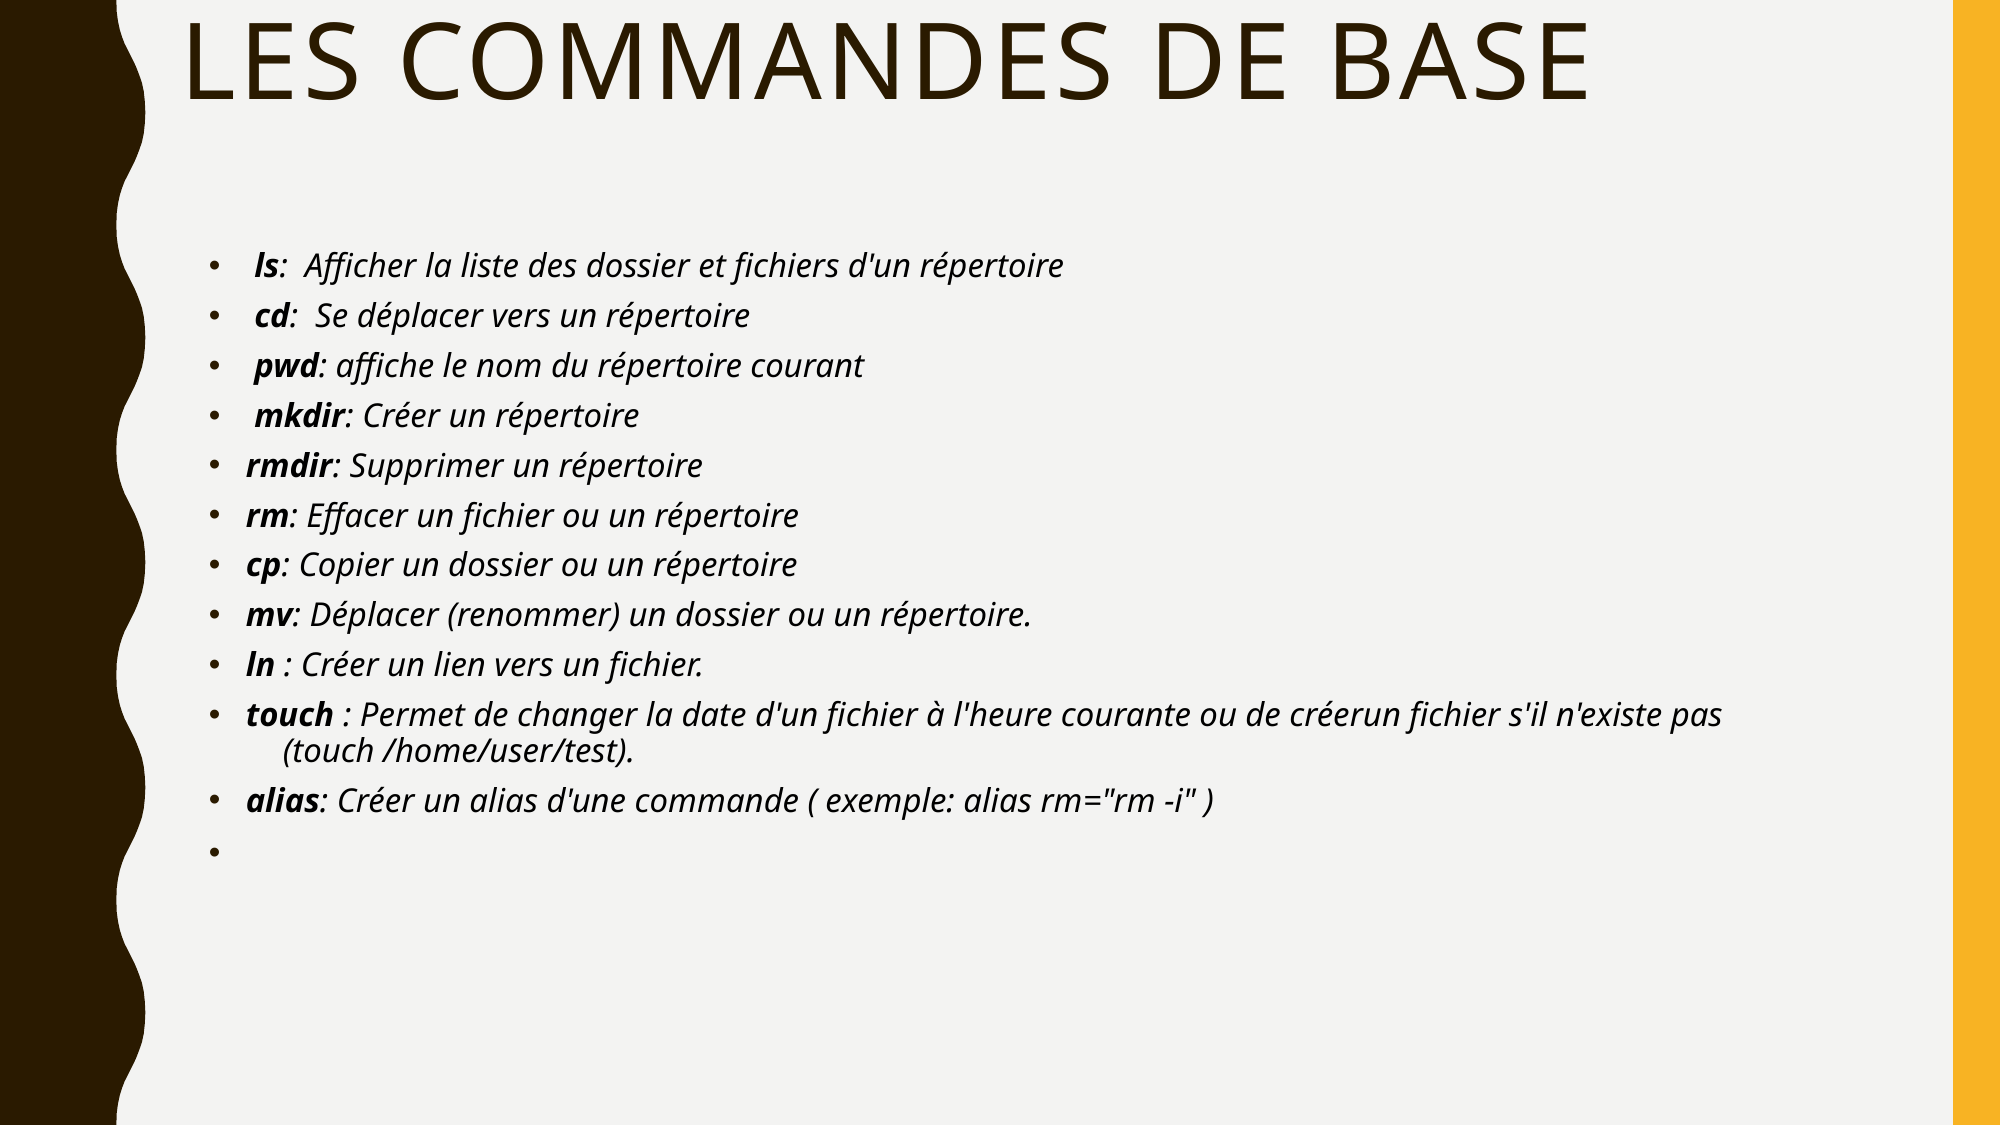

# LES COMMANDES DE BASE
 ls: Afficher la liste des dossier et fichiers d'un répertoire
 cd: Se déplacer vers un répertoire
 pwd: affiche le nom du répertoire courant
 mkdir: Créer un répertoire
rmdir: Supprimer un répertoire
rm: Effacer un fichier ou un répertoire
cp: Copier un dossier ou un répertoire
mv: Déplacer (renommer) un dossier ou un répertoire.
ln : Créer un lien vers un fichier.
touch : Permet de changer la date d'un fichier à l'heure courante ou de créerun fichier s'il n'existe pas (touch /home/user/test).
alias: Créer un alias d'une commande ( exemple: alias rm="rm -i" )